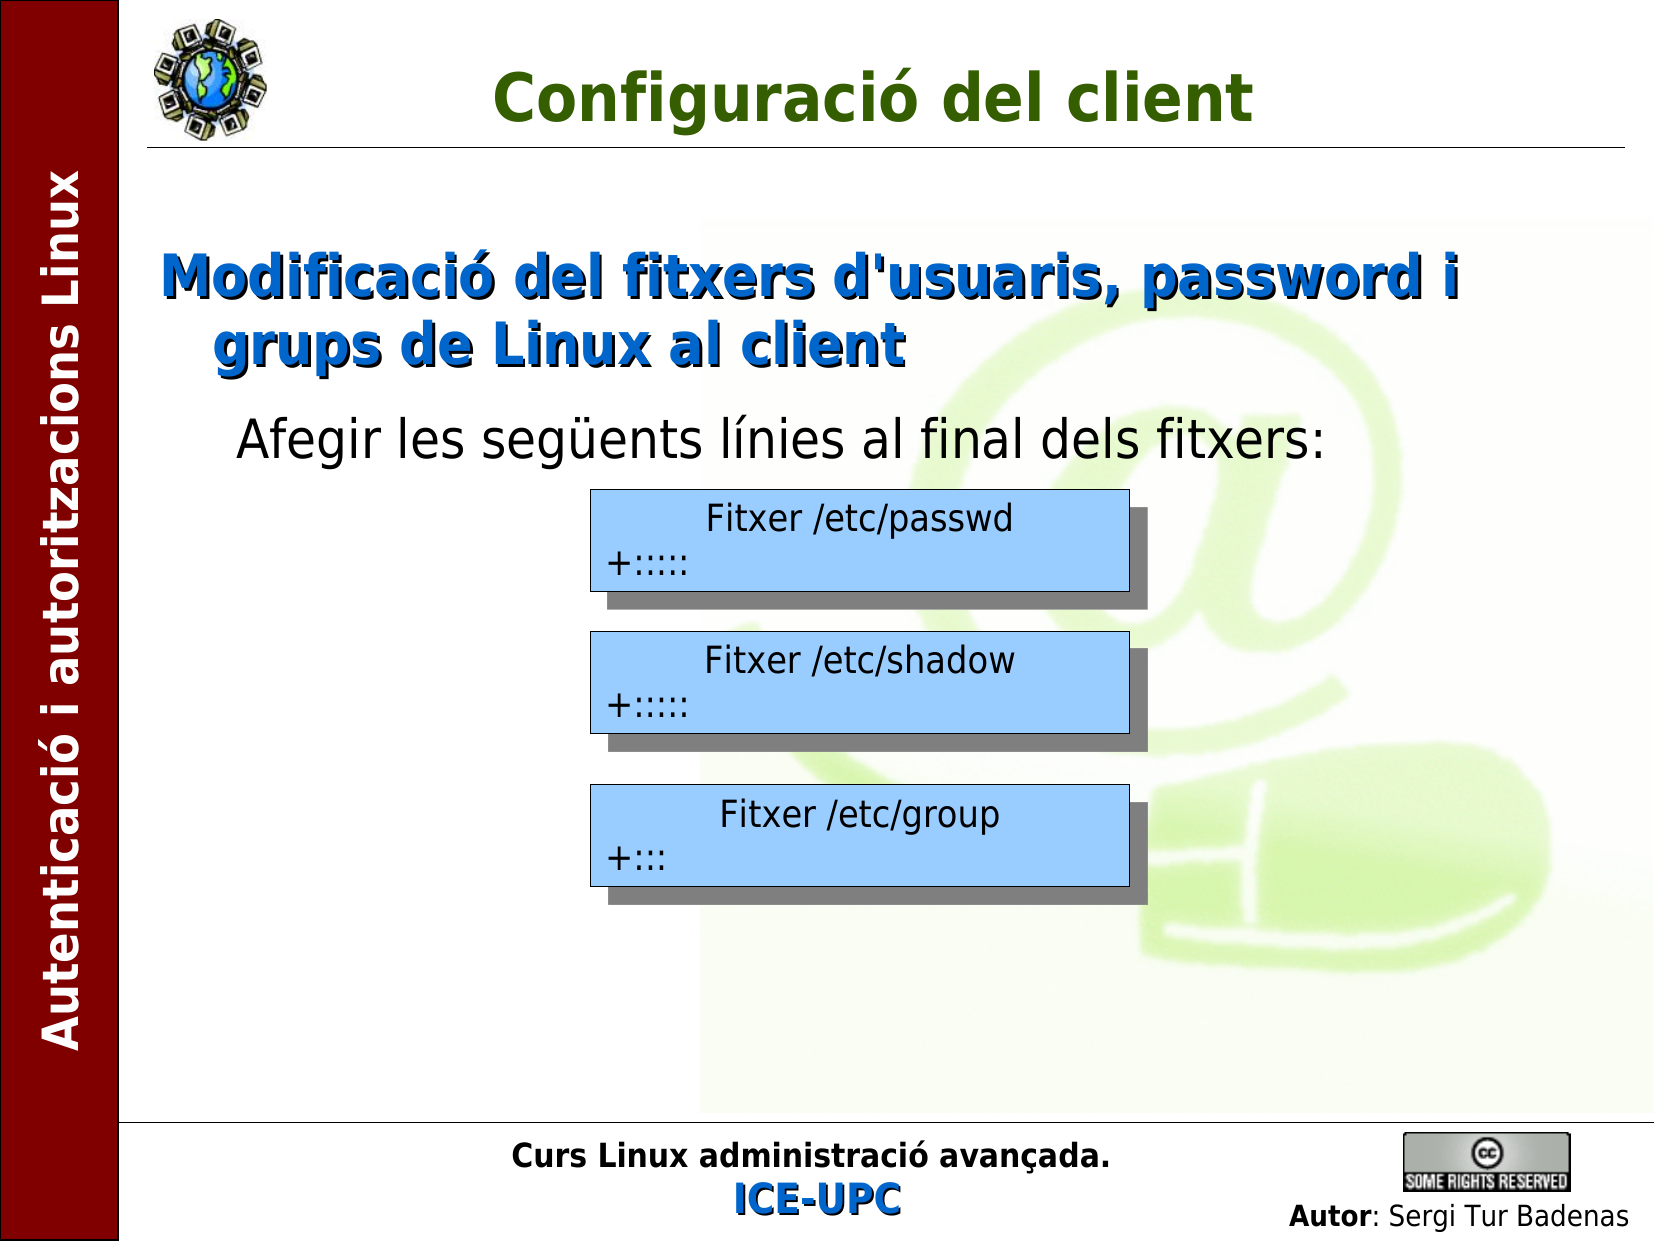

# Configuració del client
Modificació del fitxers d'usuaris, password i grups de Linux al client
Afegir les següents línies al final dels fitxers:
Fitxer /etc/passwd
+:::::
Fitxer /etc/shadow
+:::::
Fitxer /etc/group
+:::